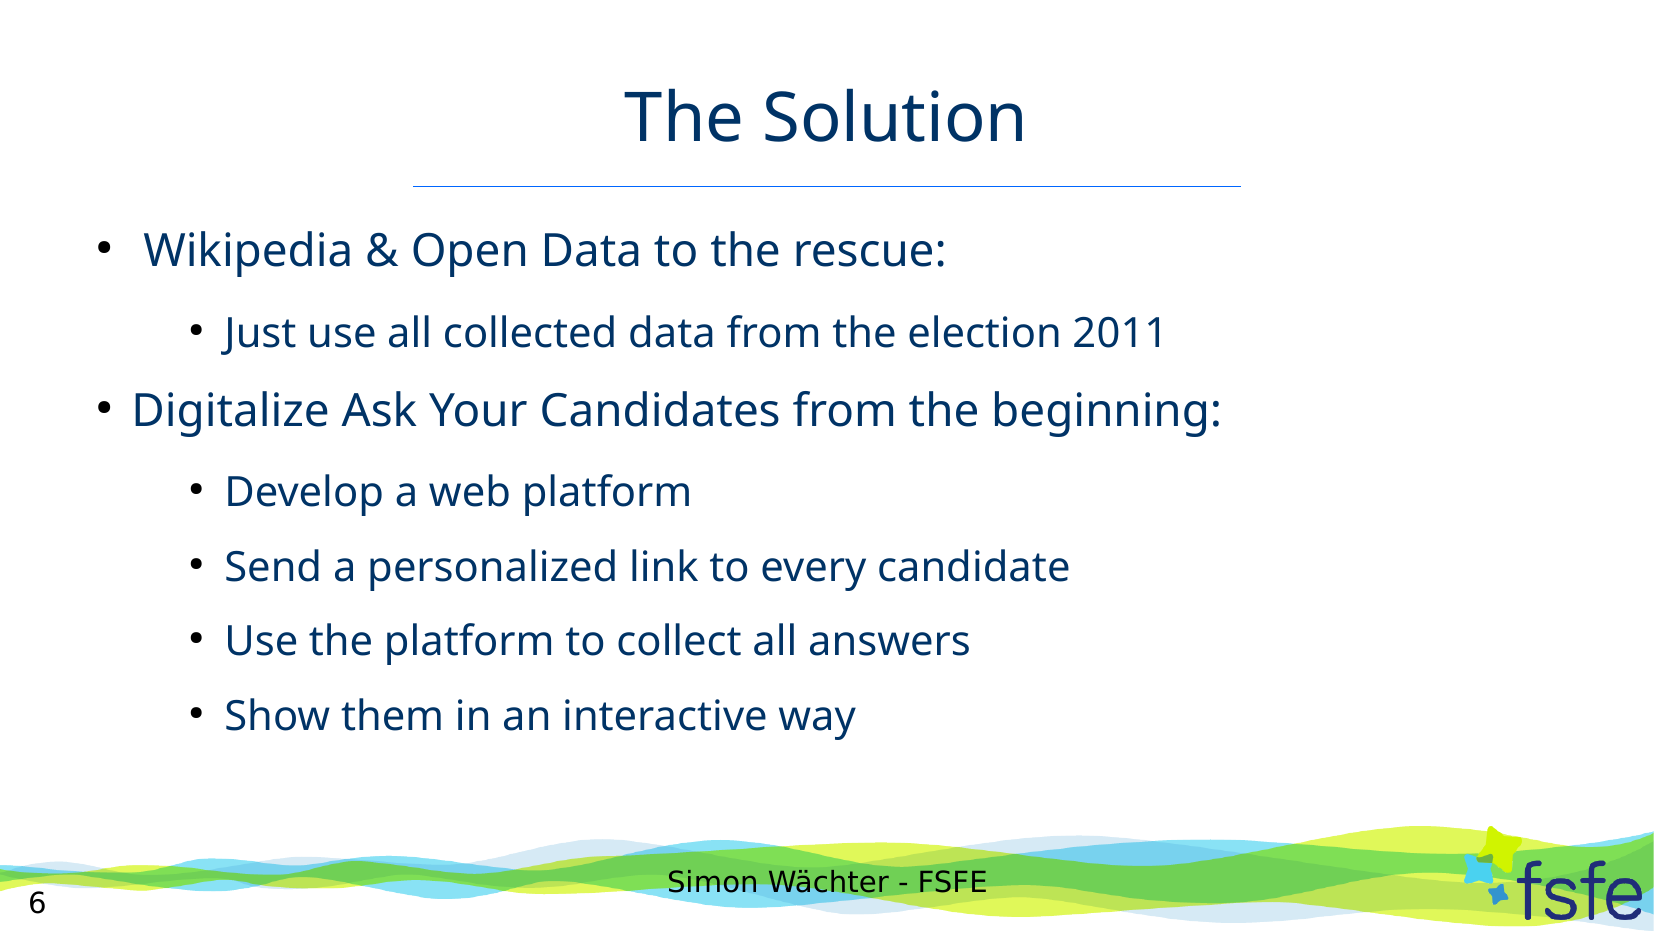

# The Solution
 Wikipedia & Open Data to the rescue:
Just use all collected data from the election 2011
Digitalize Ask Your Candidates from the beginning:
Develop a web platform
Send a personalized link to every candidate
Use the platform to collect all answers
Show them in an interactive way
Simon Wächter - FSFE
6